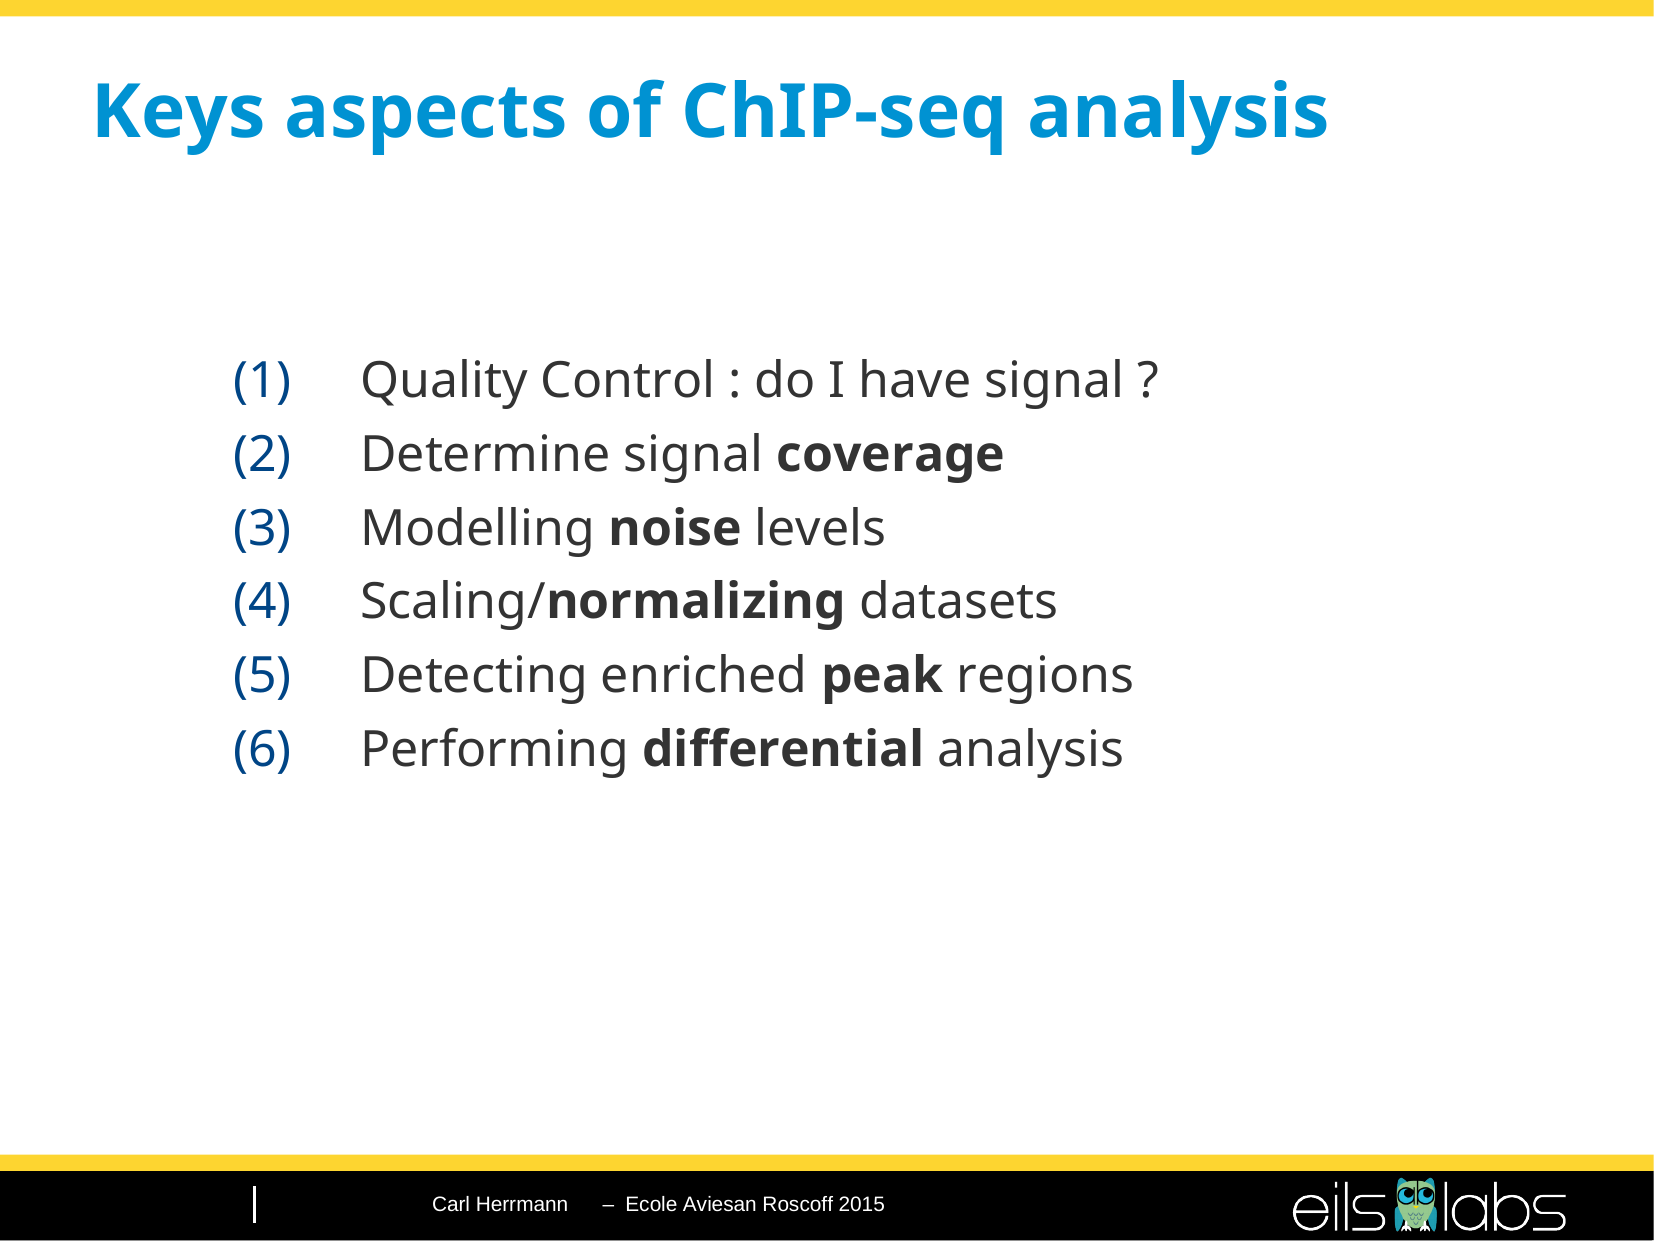

# Keys aspects of ChIP-seq analysis
Quality Control : do I have signal ?
Determine signal coverage
Modelling noise levels
Scaling/normalizing datasets
Detecting enriched peak regions
Performing differential analysis